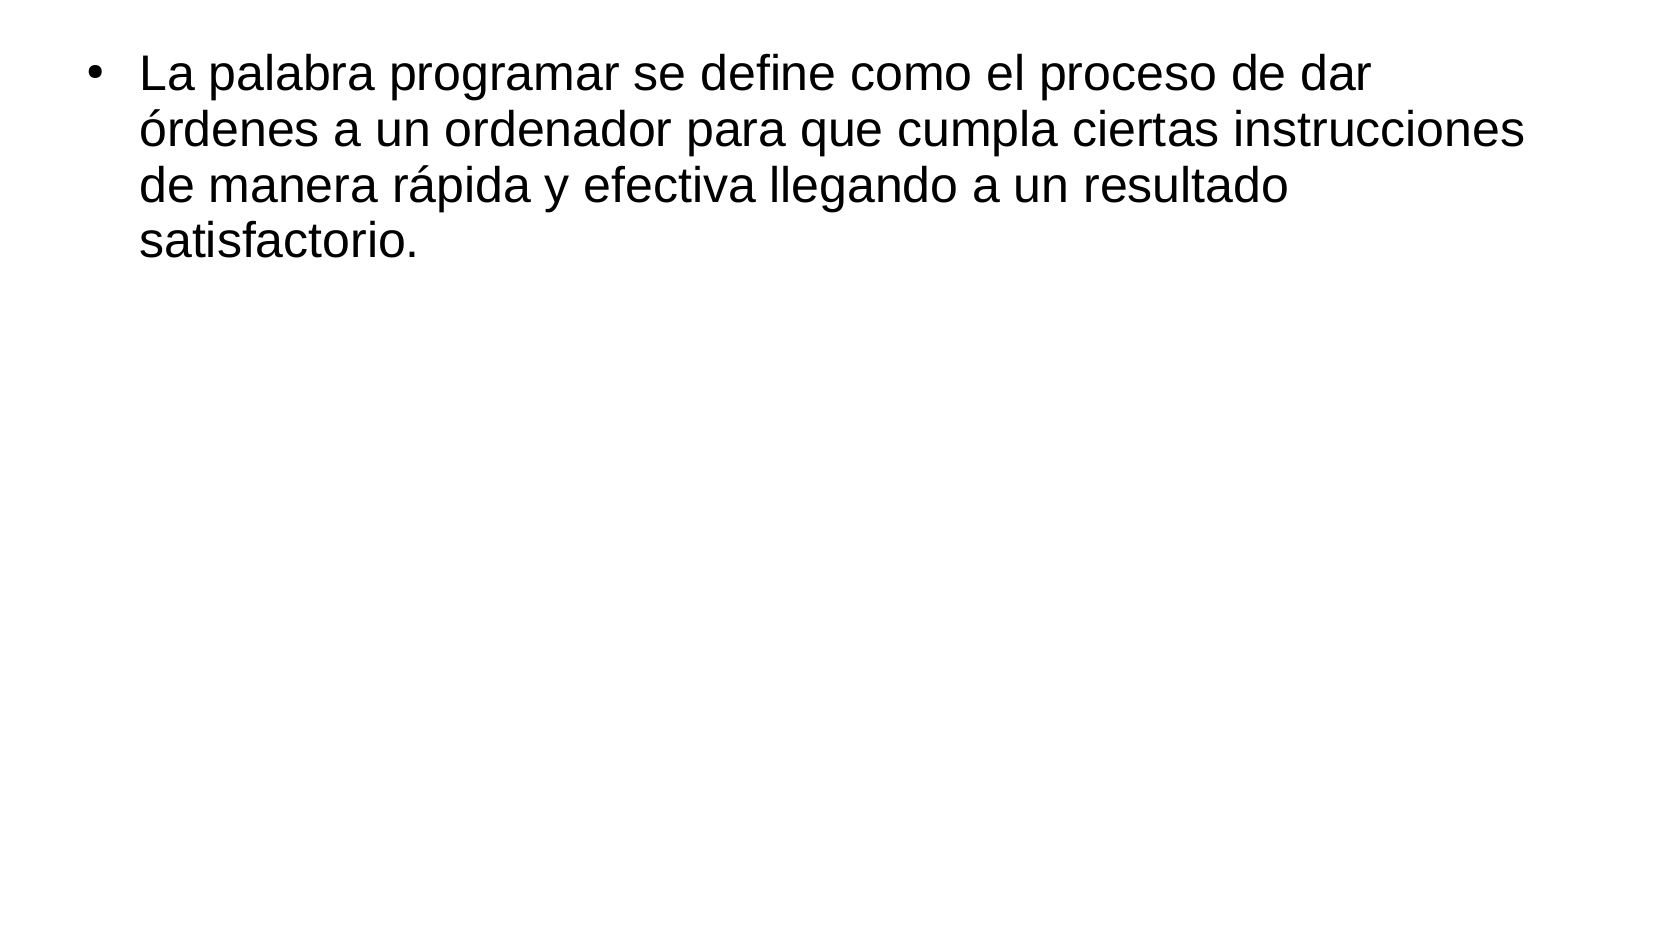

# La palabra programar se define como el proceso de dar órdenes a un ordenador para que cumpla ciertas instrucciones de manera rápida y efectiva llegando a un resultado satisfactorio.